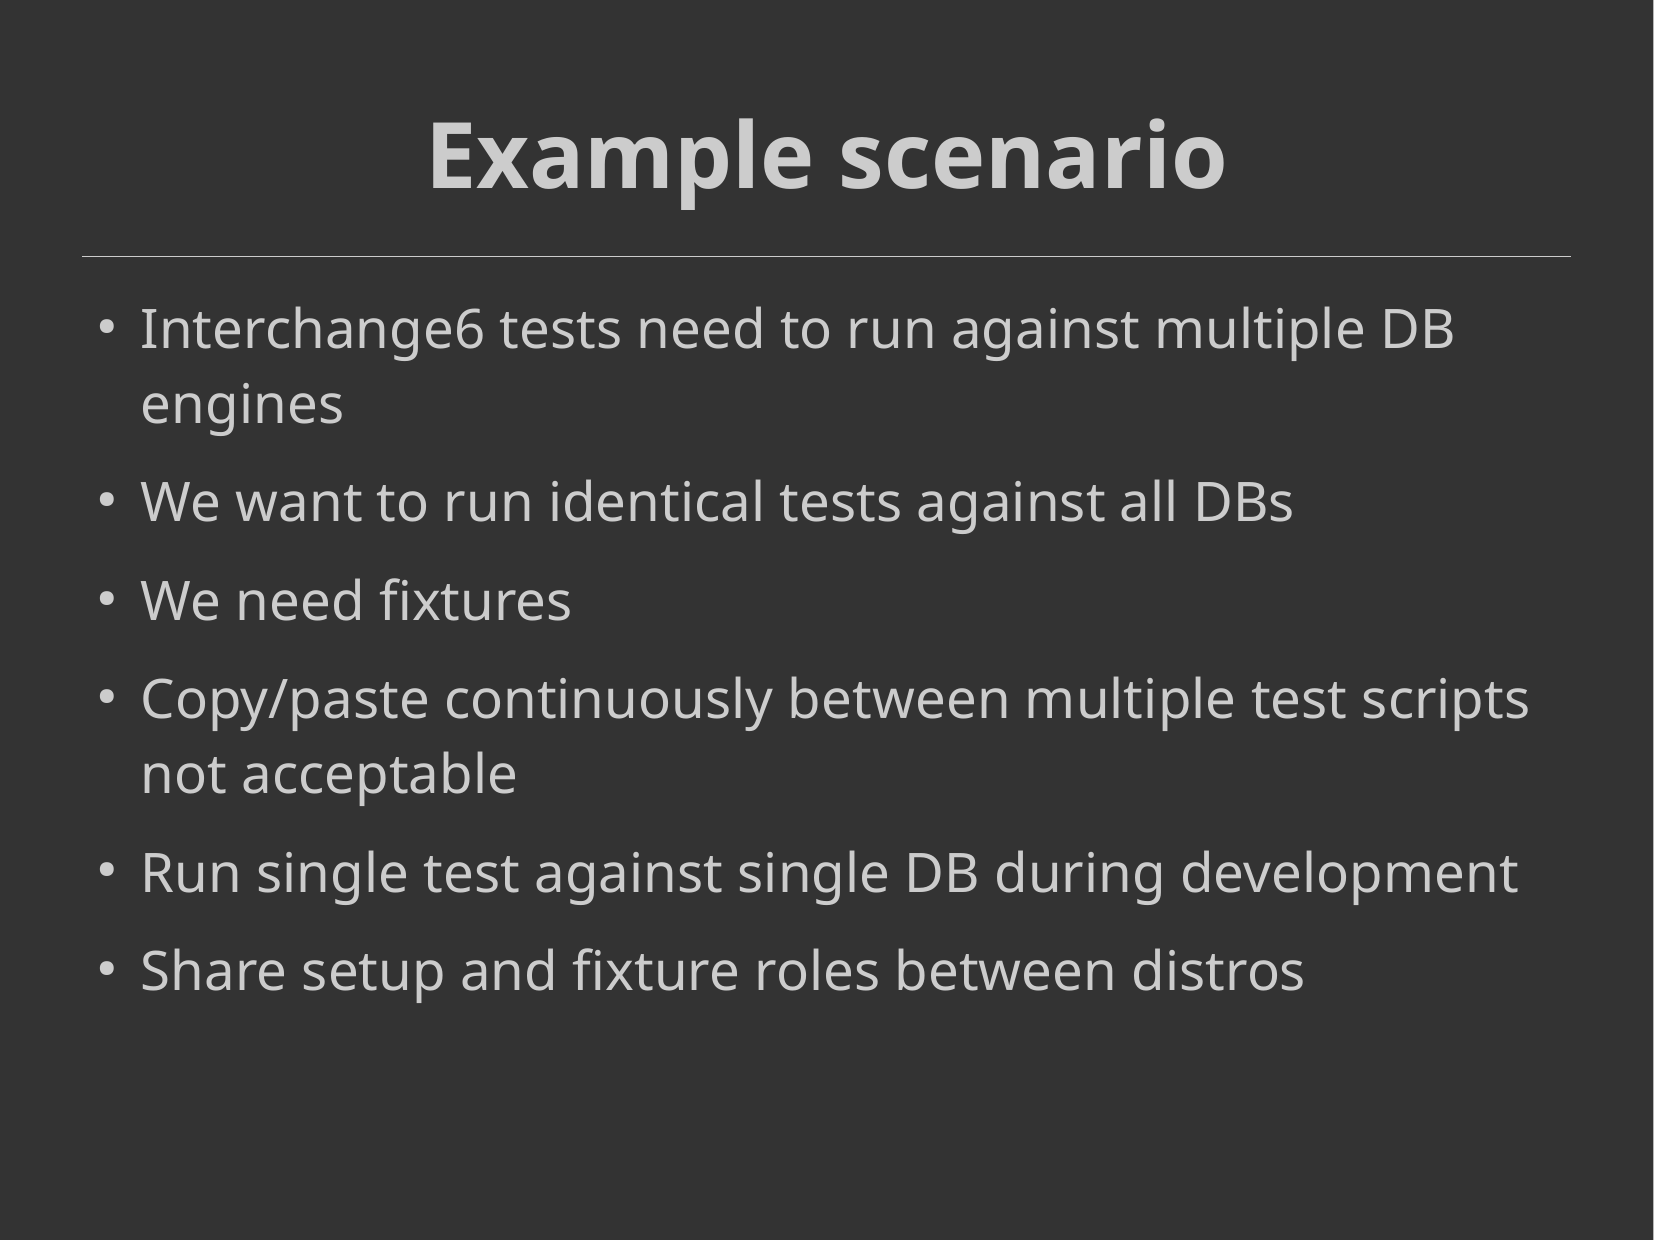

# Example scenario
Interchange6 tests need to run against multiple DB engines
We want to run identical tests against all DBs
We need fixtures
Copy/paste continuously between multiple test scripts not acceptable
Run single test against single DB during development
Share setup and fixture roles between distros